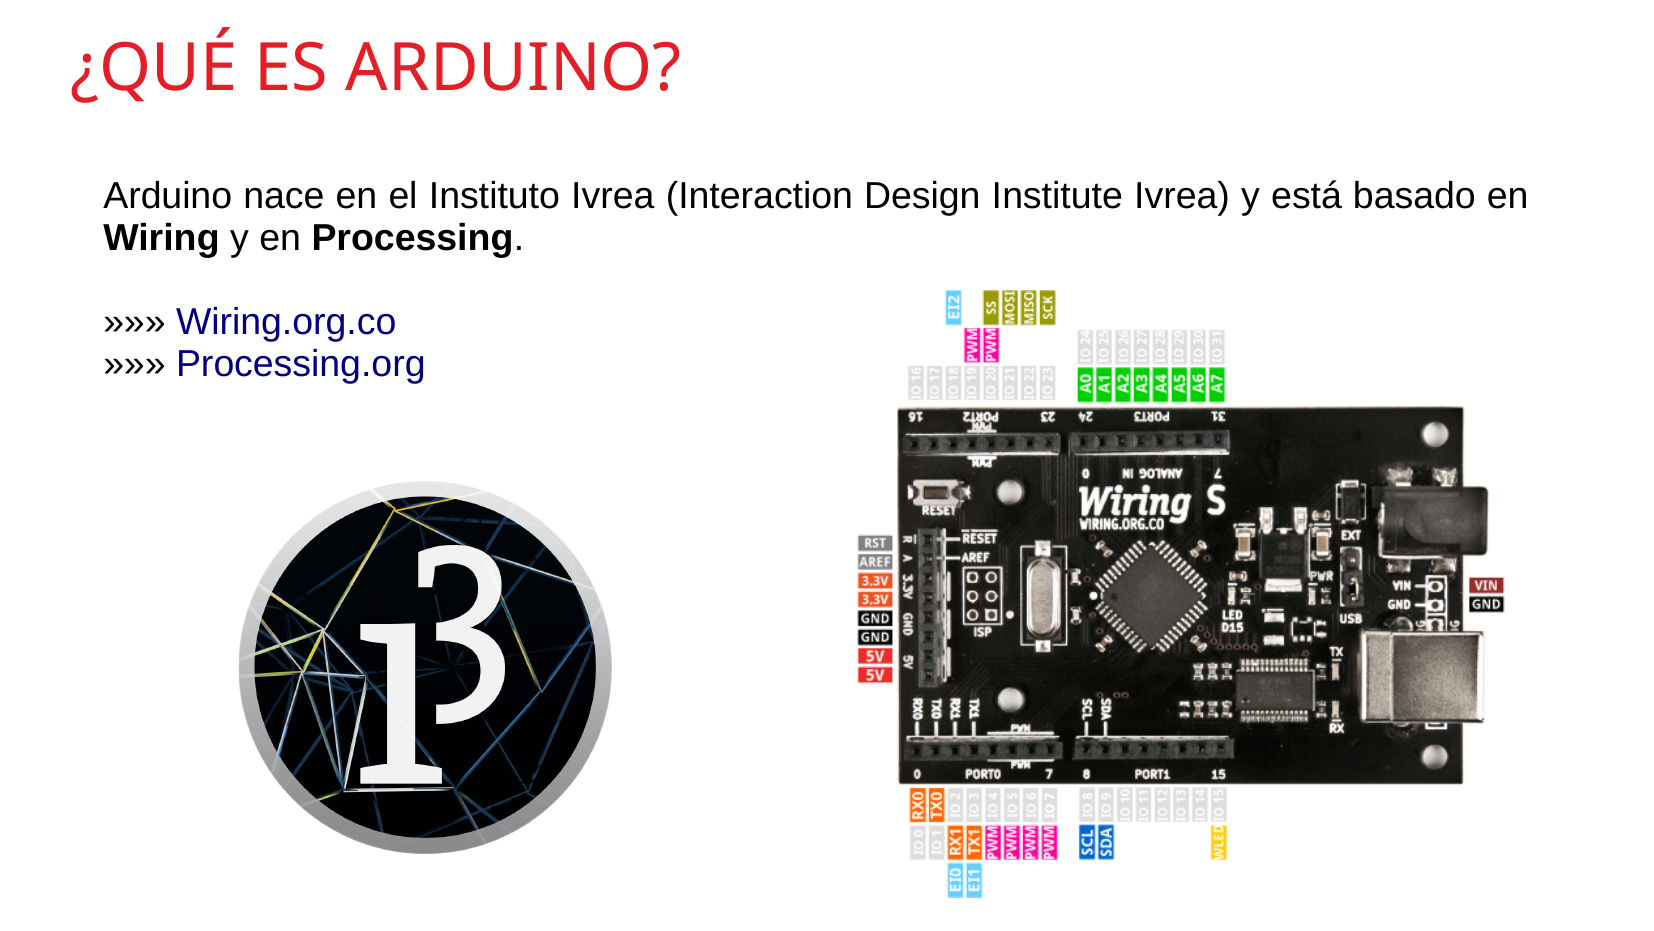

# ¿QUÉ ES ARDUINO?
Arduino nace en el Instituto Ivrea (Interaction Design Institute Ivrea) y está basado en Wiring y en Processing.
»»» Wiring.org.co
»»» Processing.org